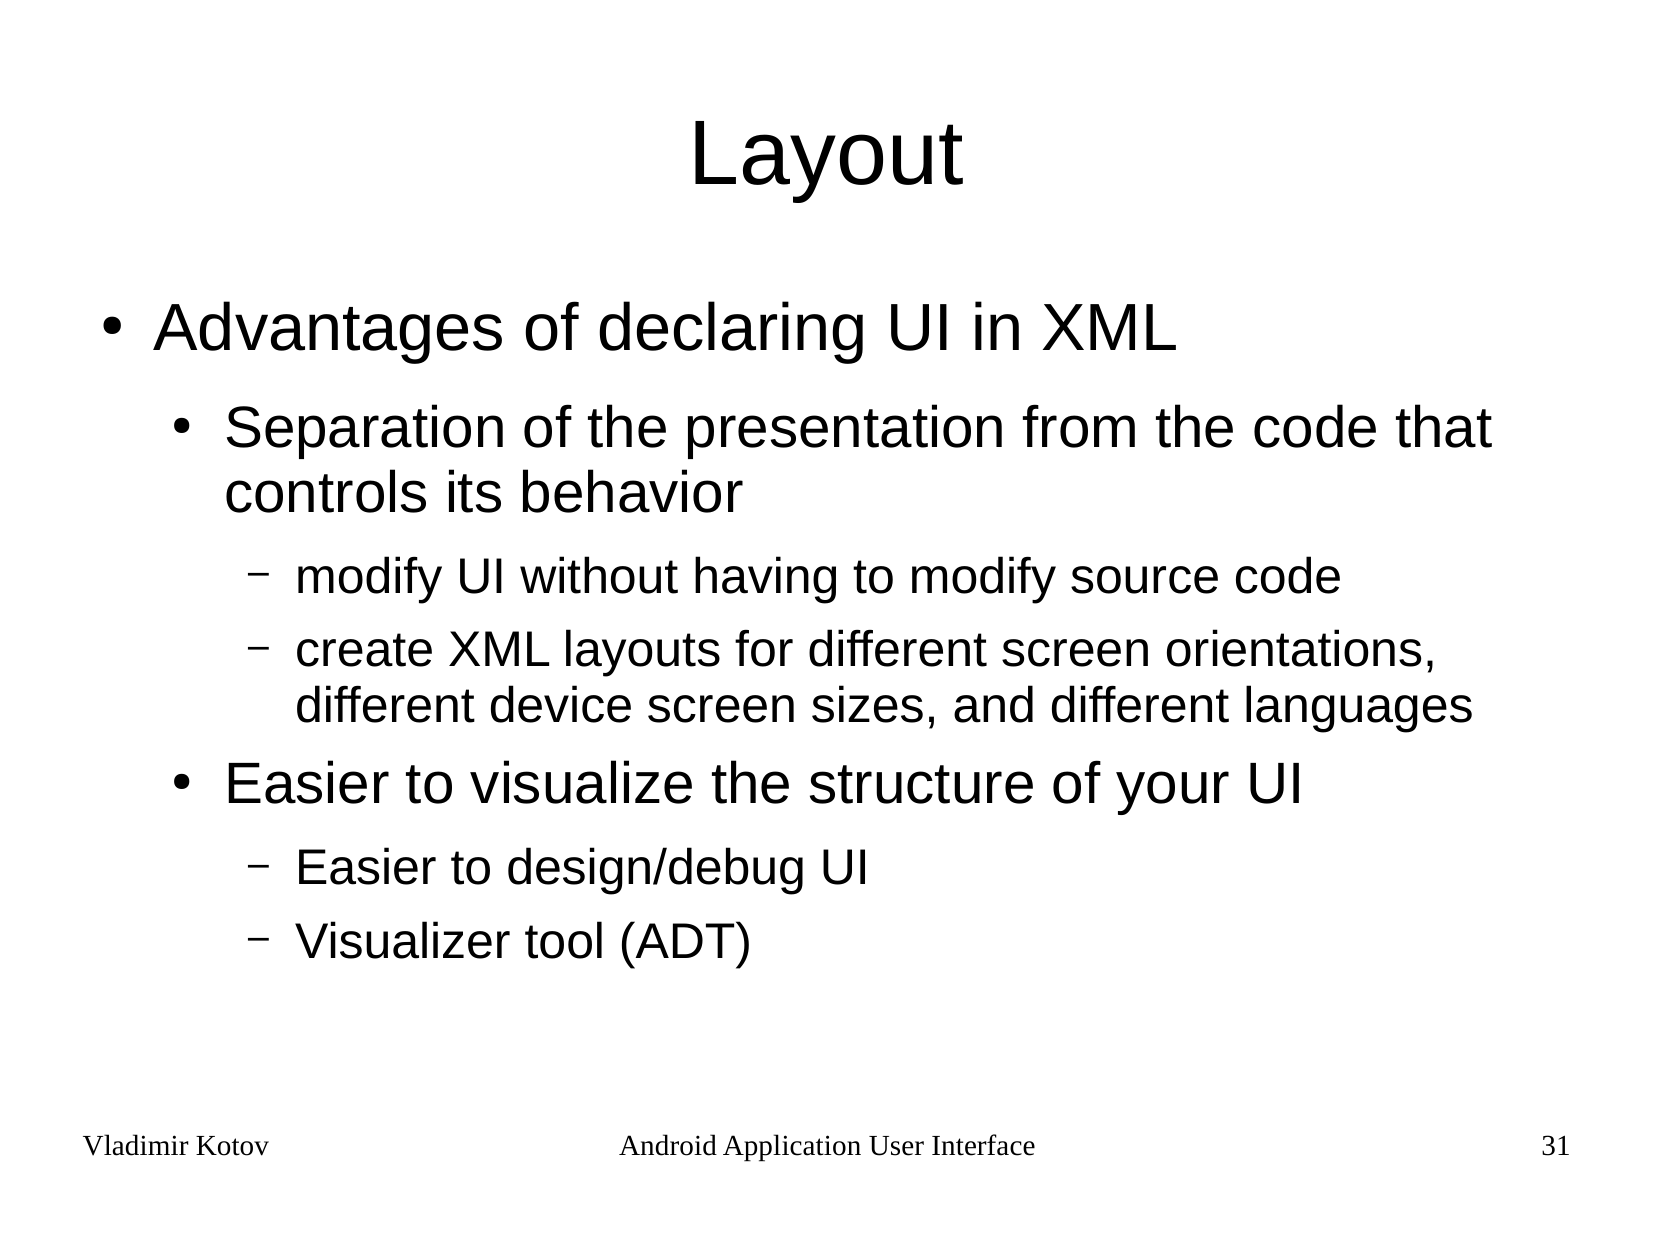

# Layout
Advantages of declaring UI in XML
Separation of the presentation from the code that controls its behavior
modify UI without having to modify source code
create XML layouts for different screen orientations, different device screen sizes, and different languages
Easier to visualize the structure of your UI
Easier to design/debug UI
Visualizer tool (ADT)
Vladimir Kotov
Android Application User Interface
31